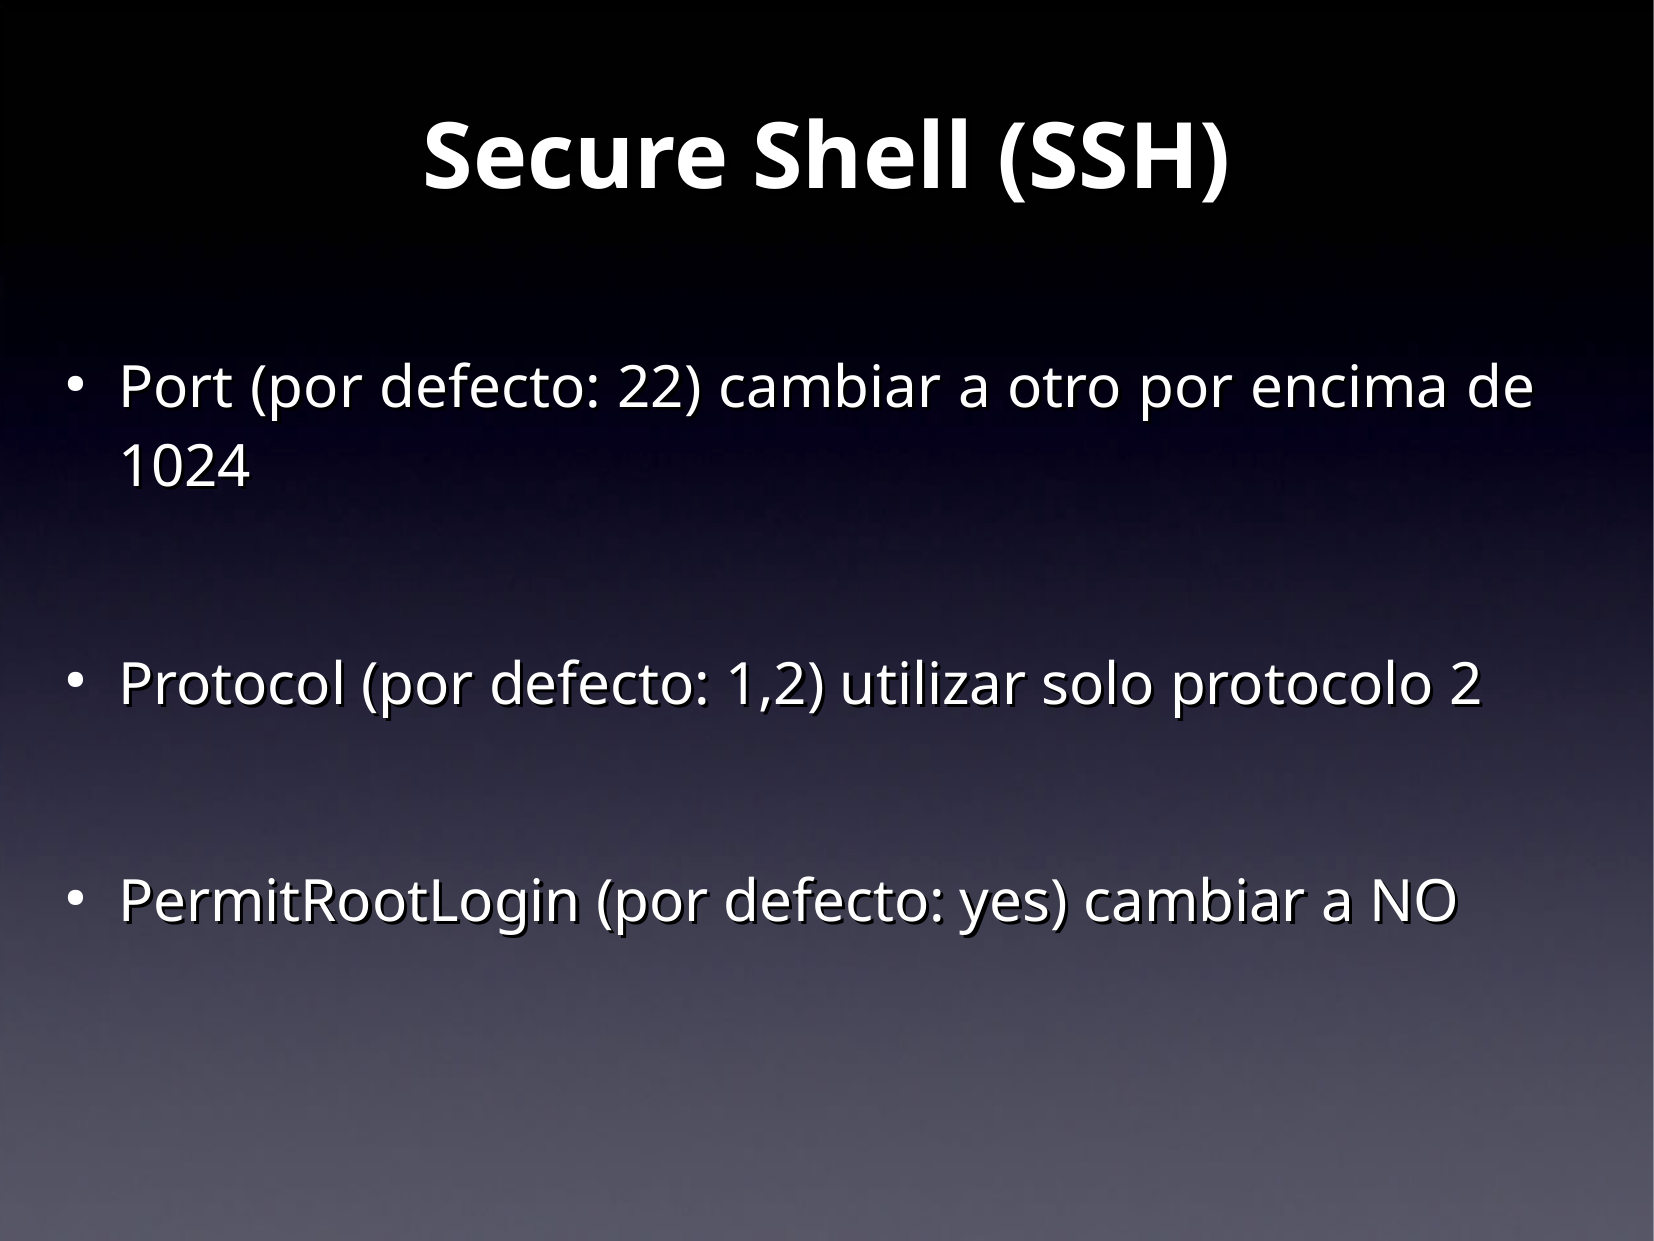

# Secure Shell (SSH)
Port (por defecto: 22) cambiar a otro por encima de 1024
Protocol (por defecto: 1,2) utilizar solo protocolo 2
PermitRootLogin (por defecto: yes) cambiar a NO